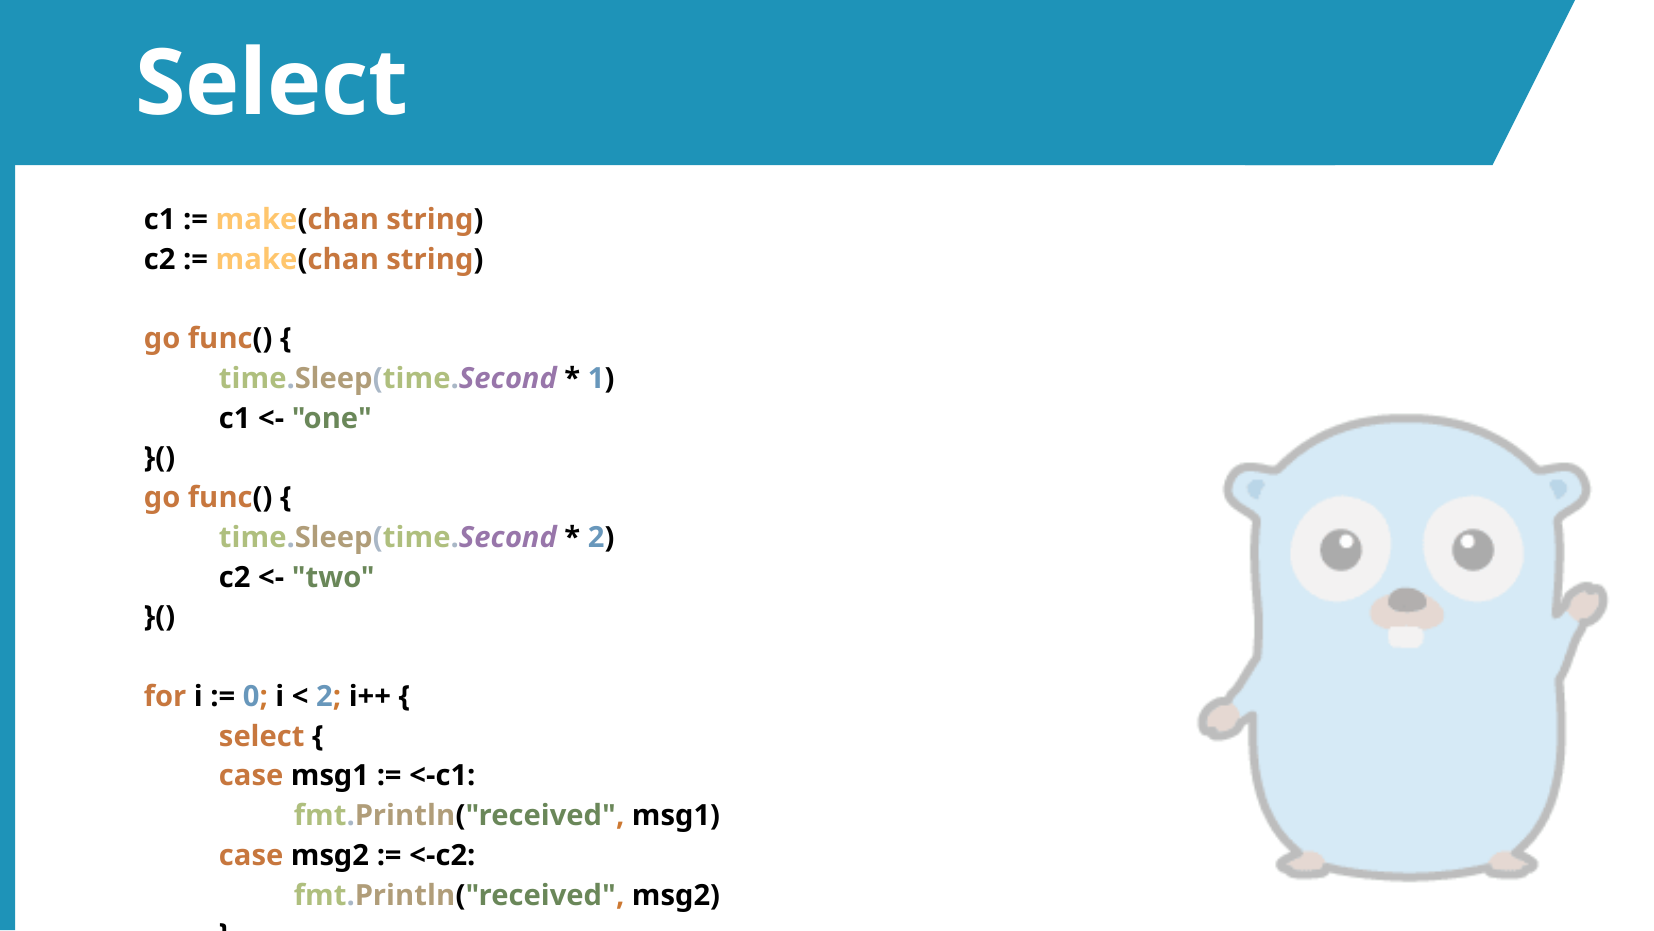

# Select
c1 := make(chan string)
c2 := make(chan string)
go func() {
	time.Sleep(time.Second * 1)
	c1 <- "one"
}()
go func() {
	time.Sleep(time.Second * 2)
	c2 <- "two"
}()
for i := 0; i < 2; i++ {
	select {
	case msg1 := <-c1:
		fmt.Println("received", msg1)
	case msg2 := <-c2:
		fmt.Println("received", msg2)
	}
}